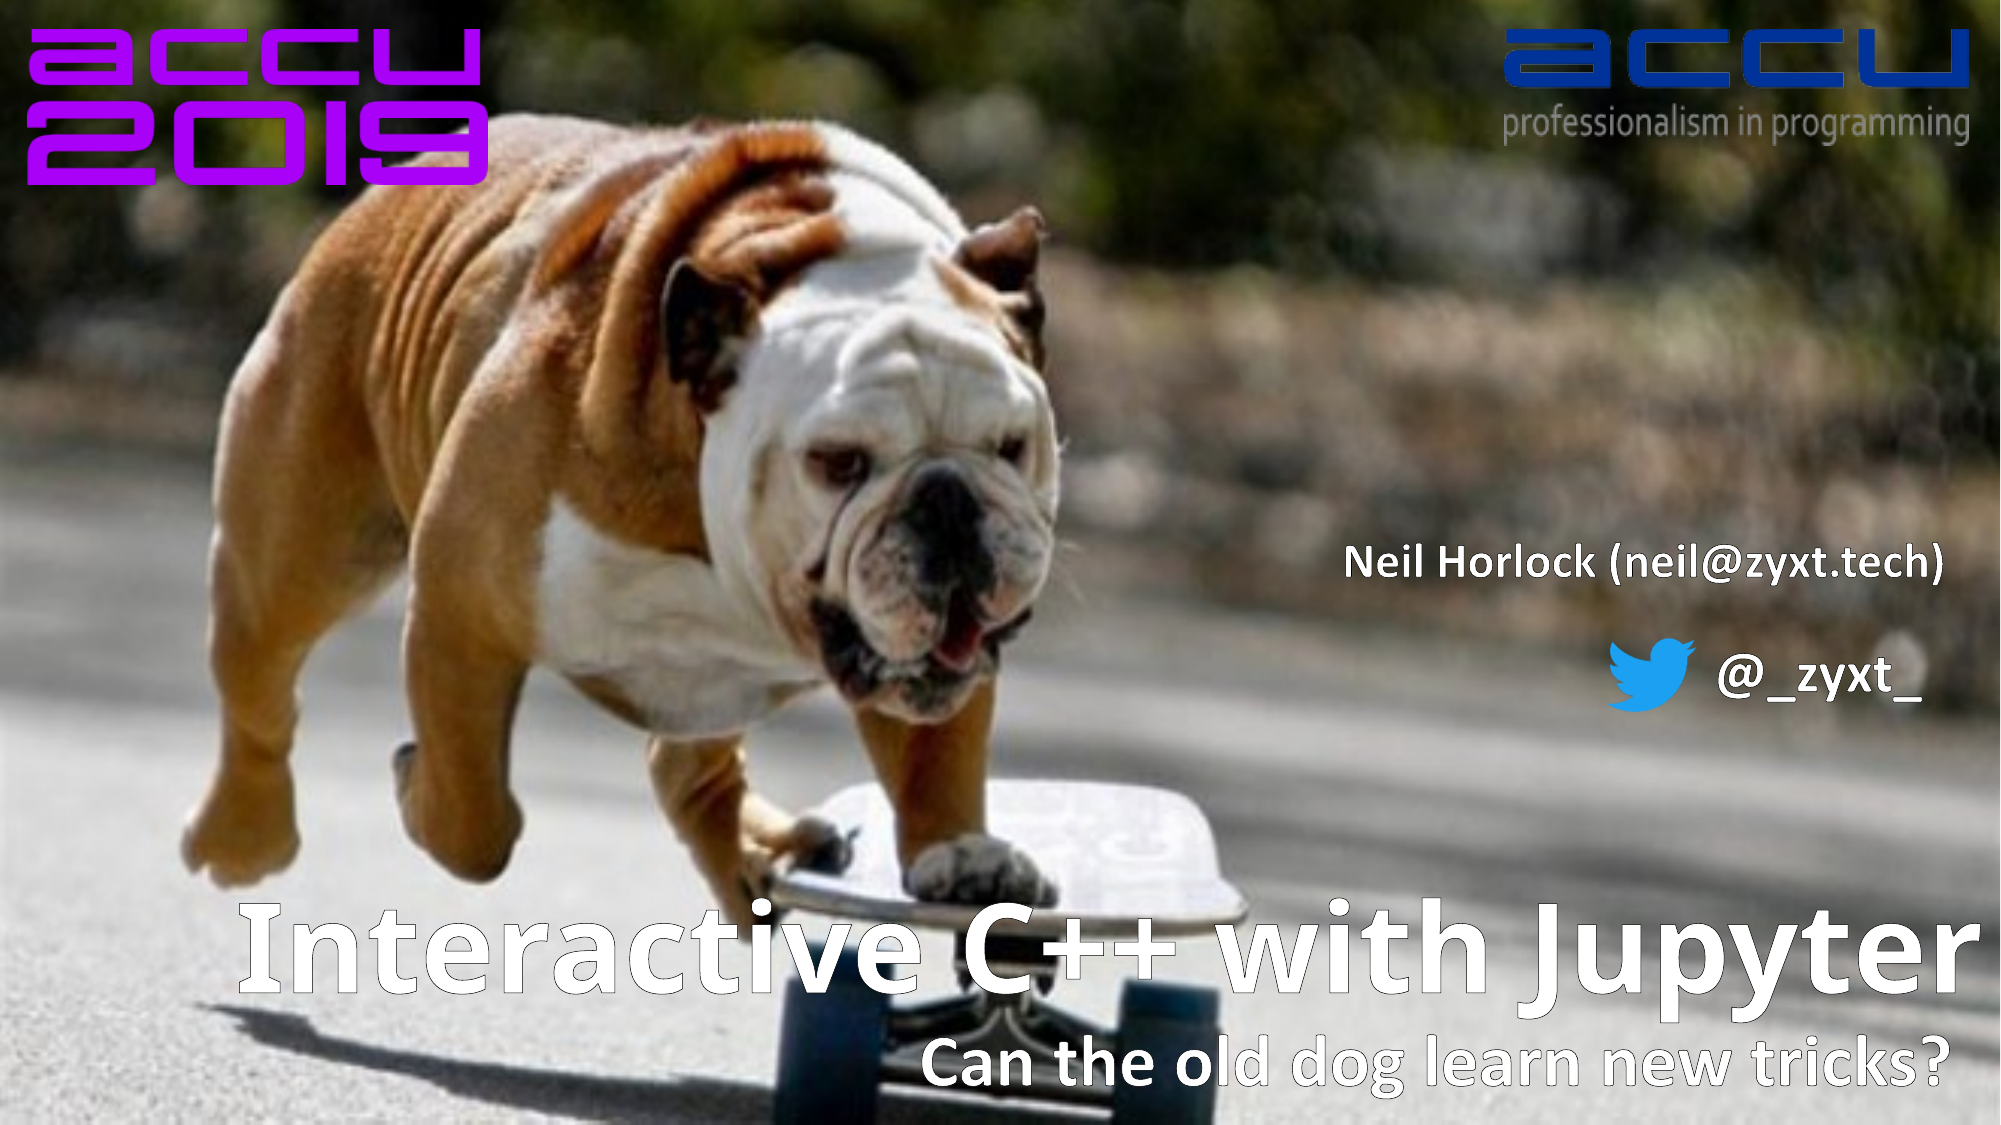

Neil Horlock (neil@zyxt.tech)
@_zyxt_
# Interactive C++ with Jupyter
Can the old dog learn new tricks?